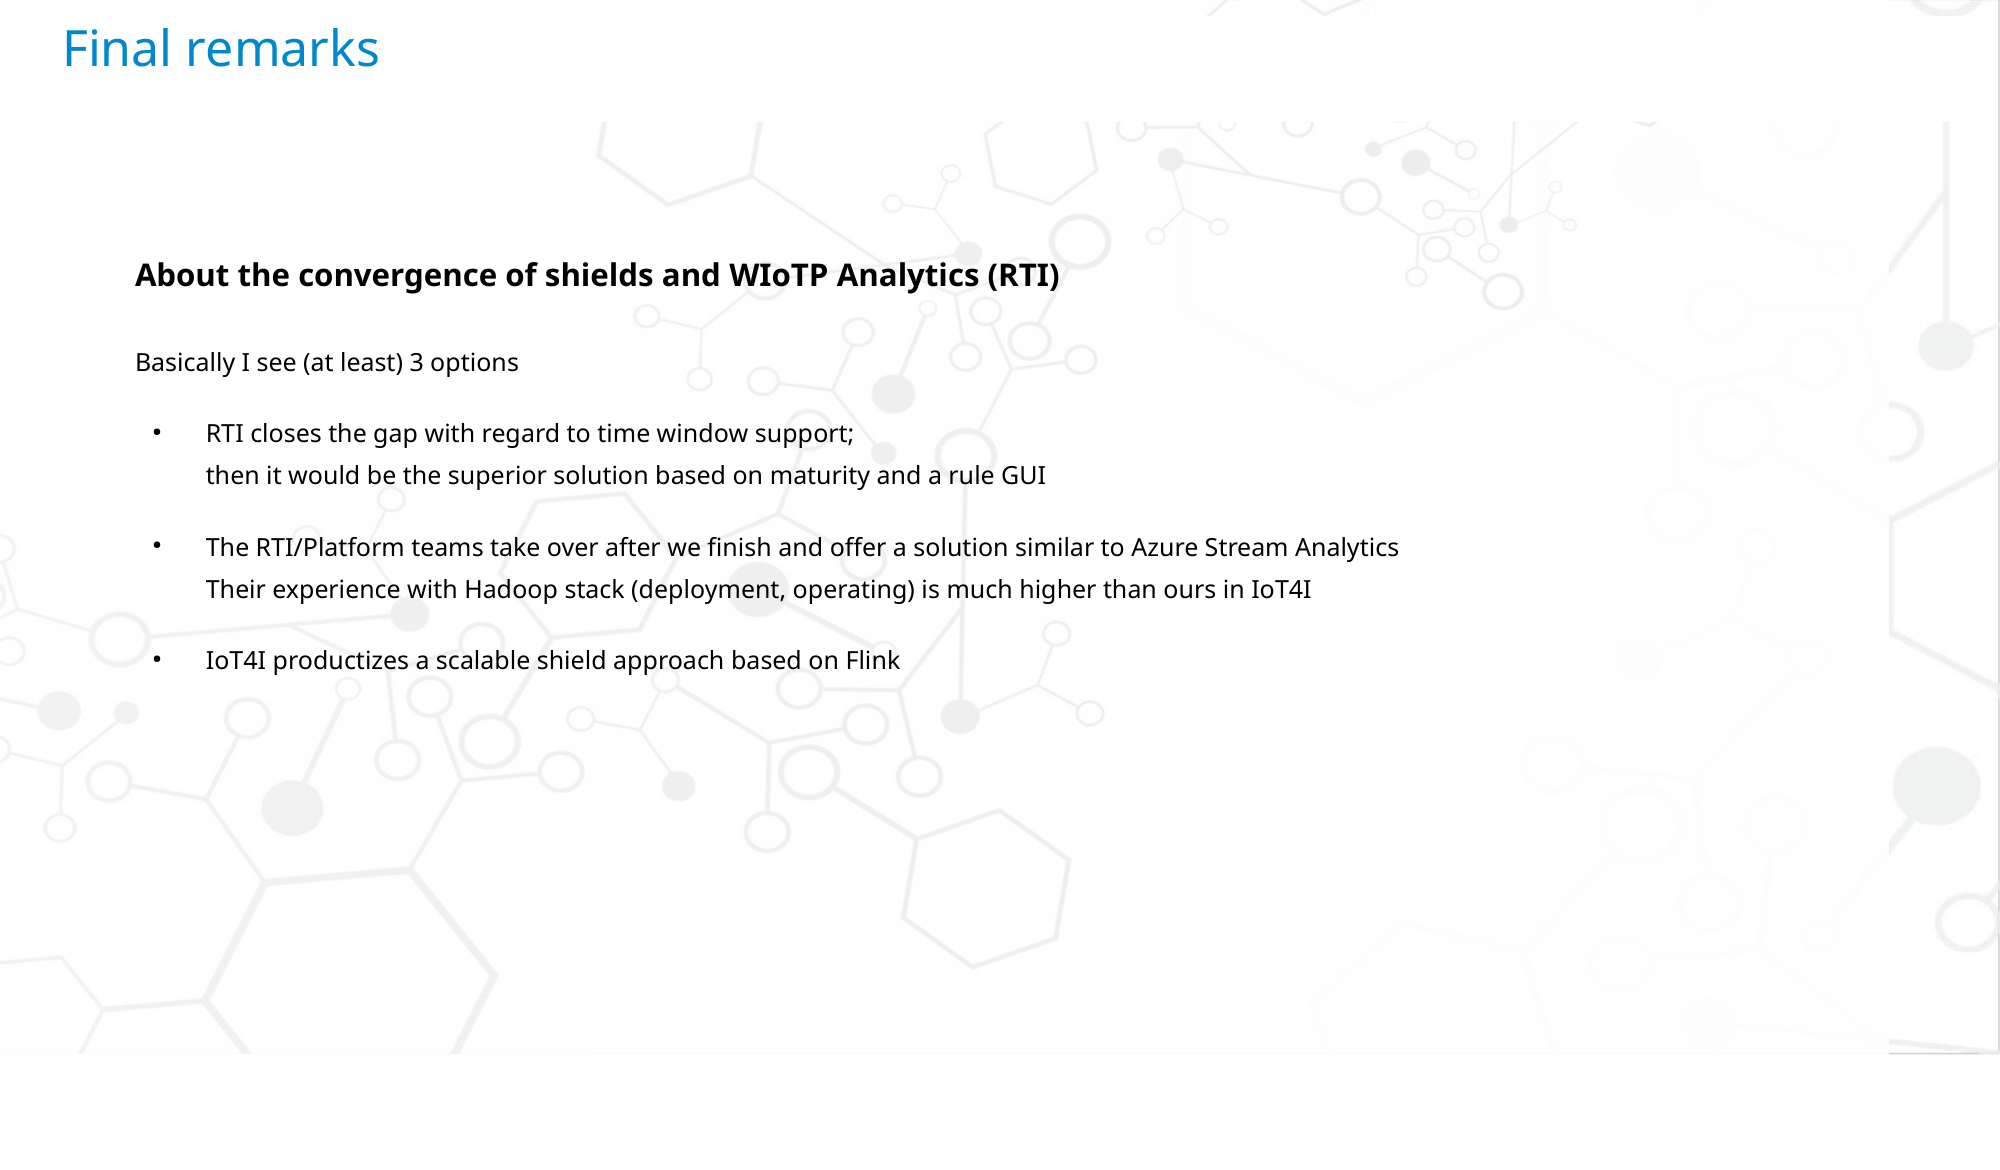

# Final remarks
About the convergence of shields and WIoTP Analytics (RTI)
Basically I see (at least) 3 options
RTI closes the gap with regard to time window support;
then it would be the superior solution based on maturity and a rule GUI
The RTI/Platform teams take over after we finish and offer a solution similar to Azure Stream Analytics
Their experience with Hadoop stack (deployment, operating) is much higher than ours in IoT4I
IoT4I productizes a scalable shield approach based on Flink